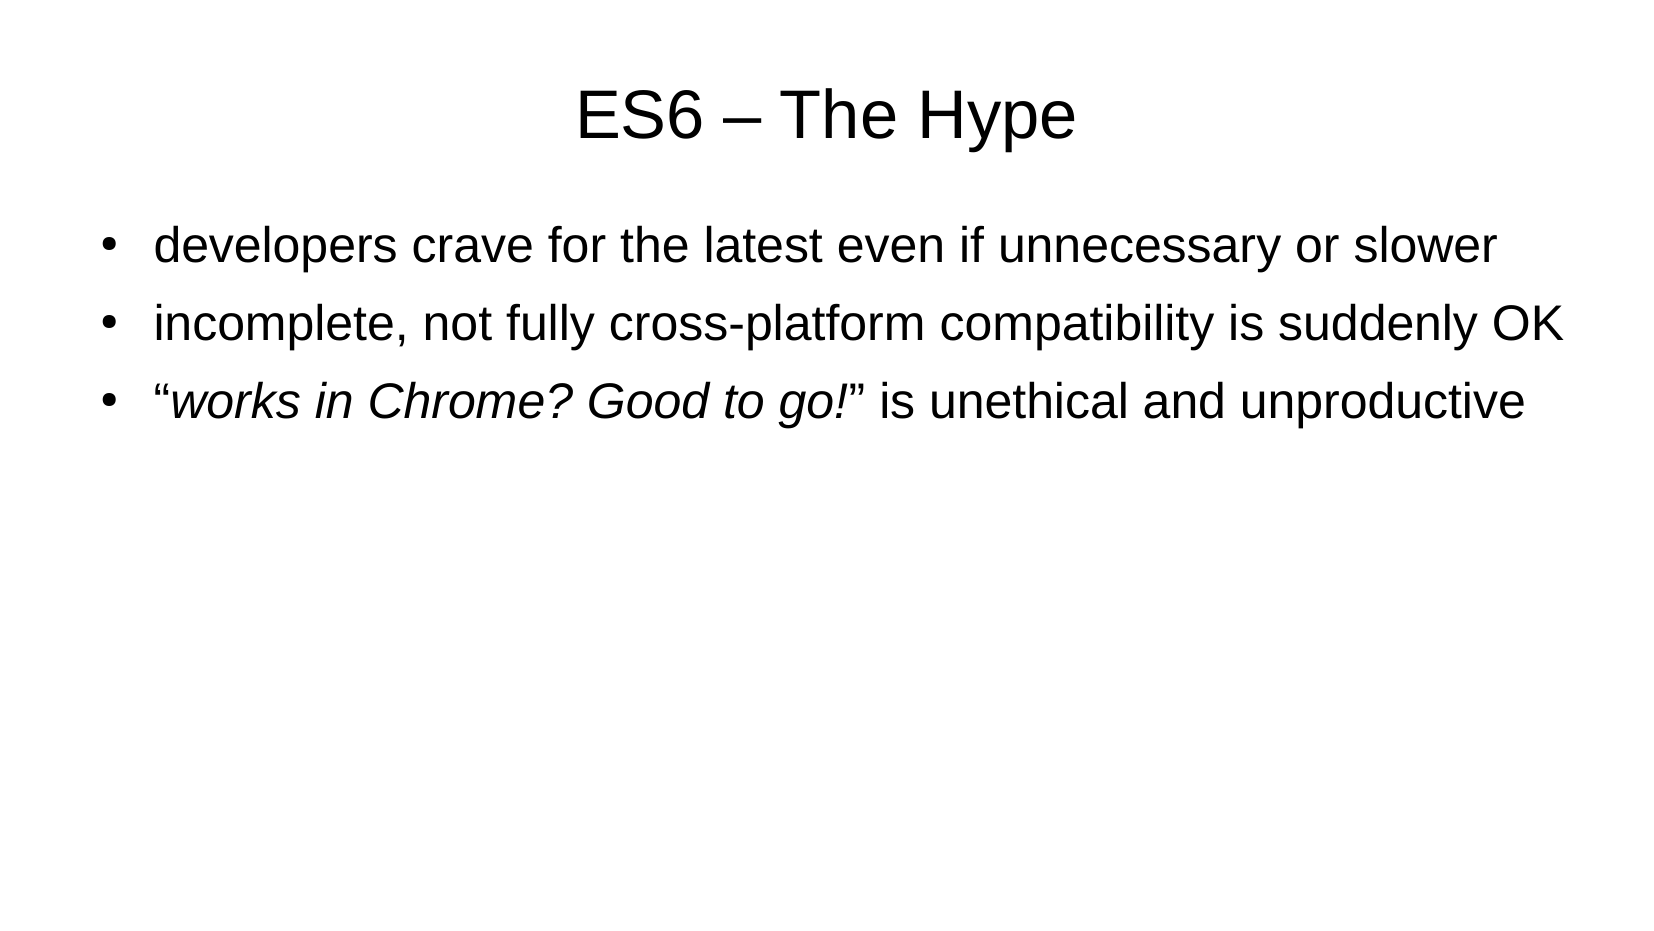

# ES6 – The Hype
developers crave for the latest even if unnecessary or slower
incomplete, not fully cross-platform compatibility is suddenly OK
“works in Chrome? Good to go!” is unethical and unproductive